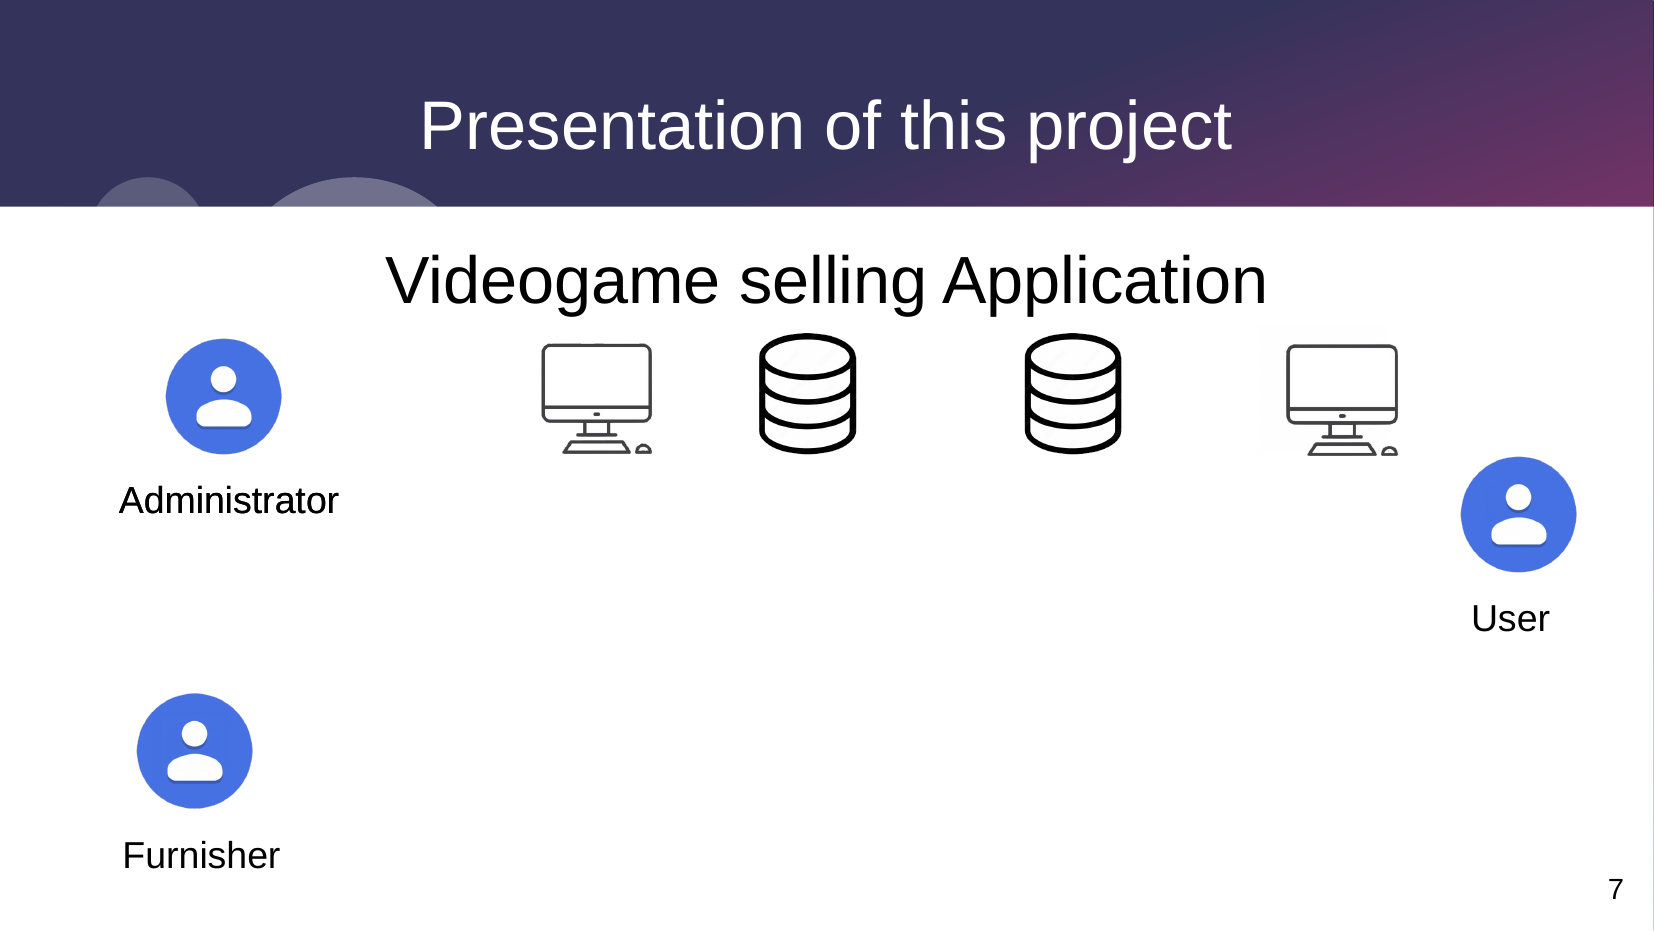

# Presentation of this project
Videogame selling Application
Administrator
Administrator
User
Furnisher